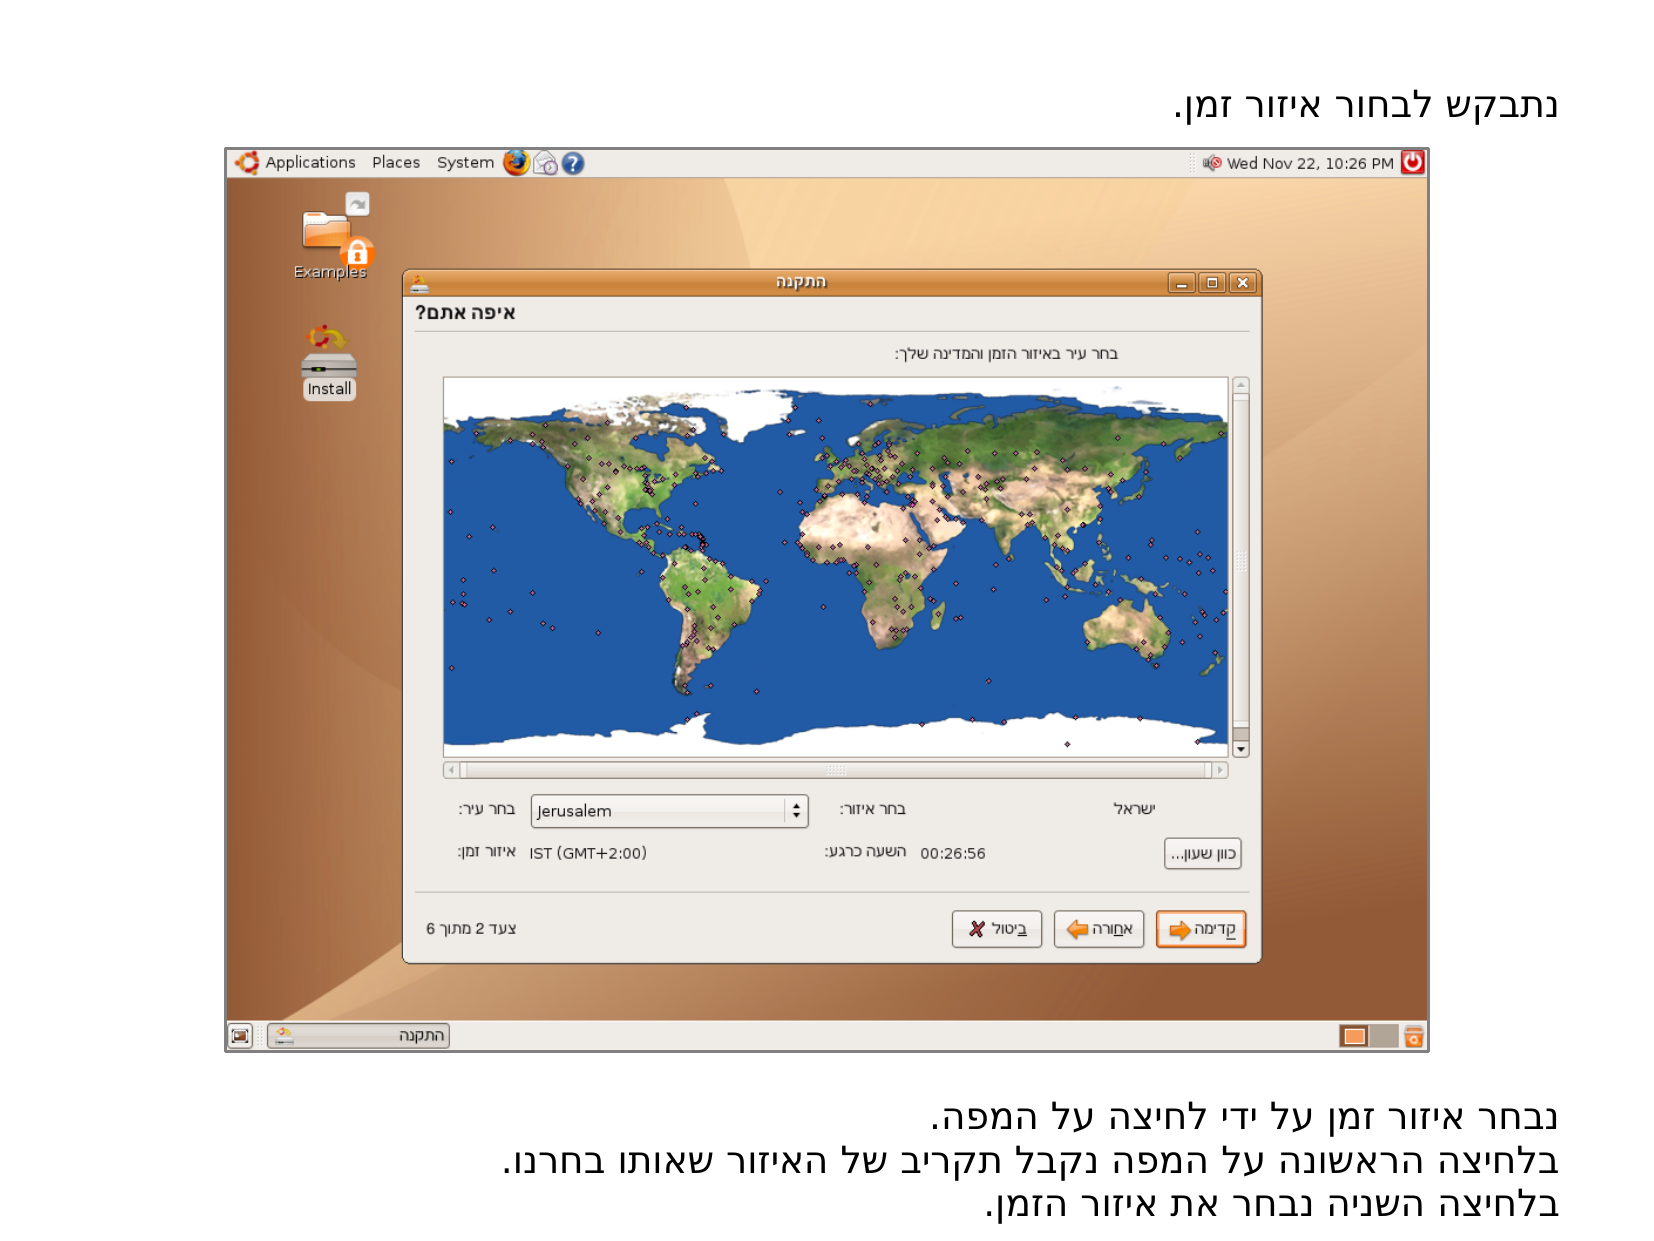

נתבקש לבחור איזור זמן.
נבחר איזור זמן על ידי לחיצה על המפה.
בלחיצה הראשונה על המפה נקבל תקריב של האיזור שאותו בחרנו.
בלחיצה השניה נבחר את איזור הזמן.